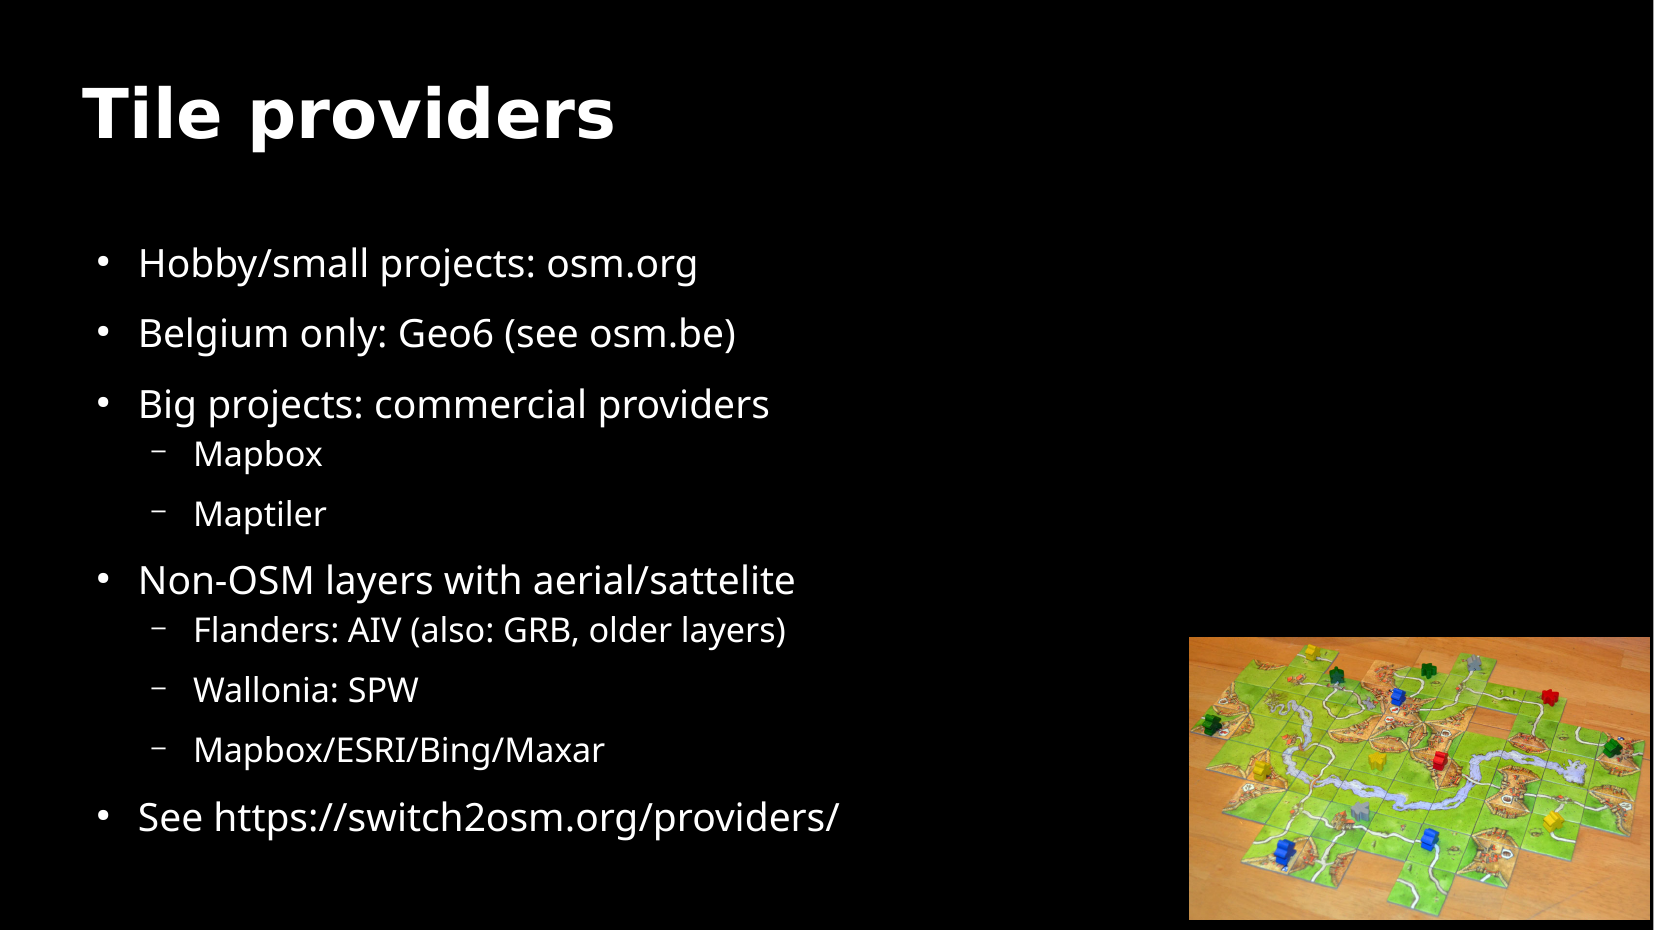

# Tile providers
Hobby/small projects: osm.org
Belgium only: Geo6 (see osm.be)
Big projects: commercial providers
Mapbox
Maptiler
Non-OSM layers with aerial/sattelite
Flanders: AIV (also: GRB, older layers)
Wallonia: SPW
Mapbox/ESRI/Bing/Maxar
See https://switch2osm.org/providers/